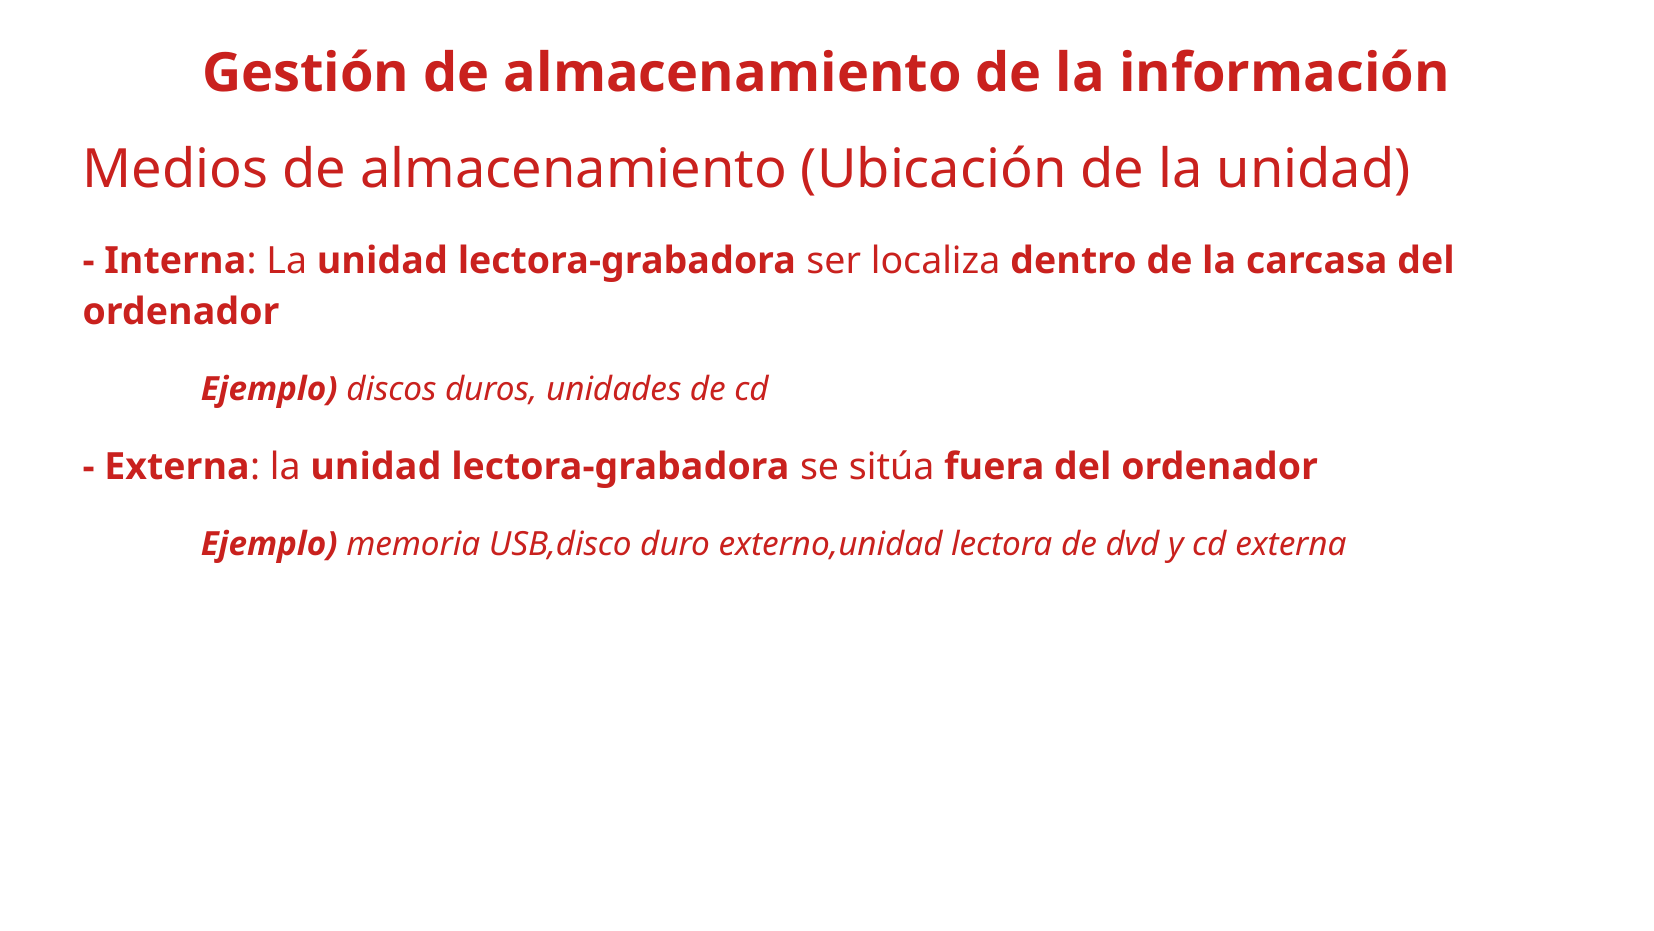

# Gestión de almacenamiento de la información
Medios de almacenamiento (Ubicación de la unidad)
- Interna: La unidad lectora-grabadora ser localiza dentro de la carcasa del ordenador
Ejemplo) discos duros, unidades de cd
- Externa: la unidad lectora-grabadora se sitúa fuera del ordenador
Ejemplo) memoria USB,disco duro externo,unidad lectora de dvd y cd externa